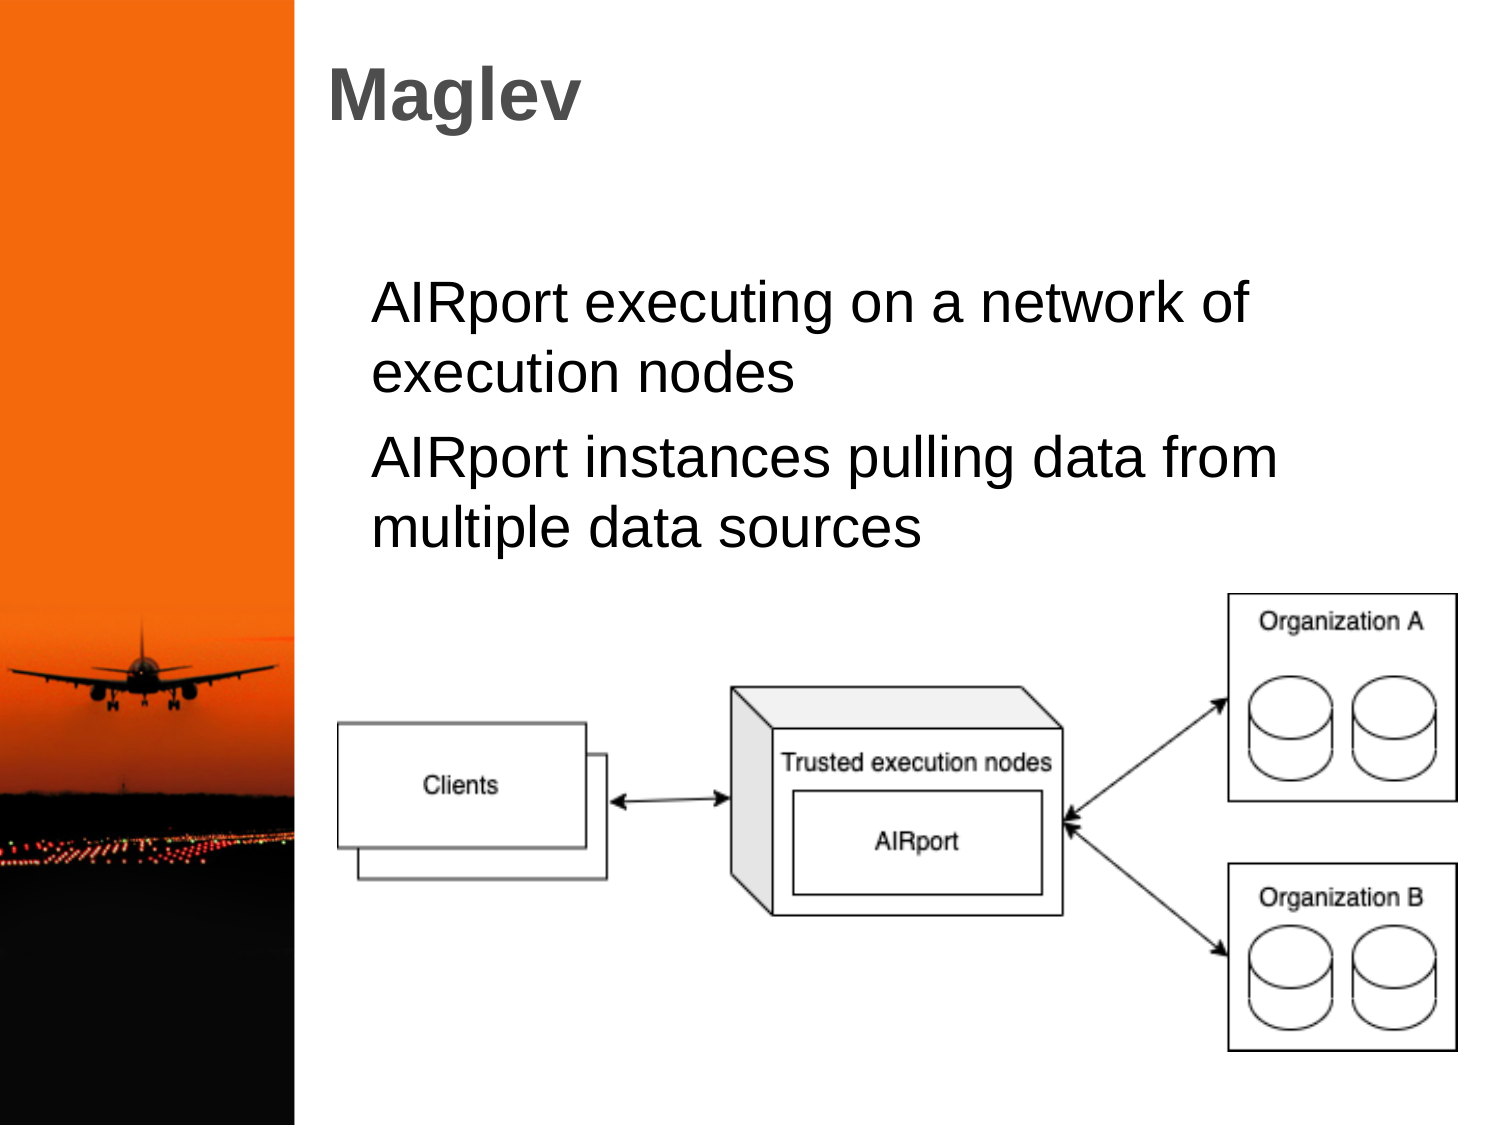

# Maglev
AIRport executing on a network of execution nodes
AIRport instances pulling data from multiple data sources